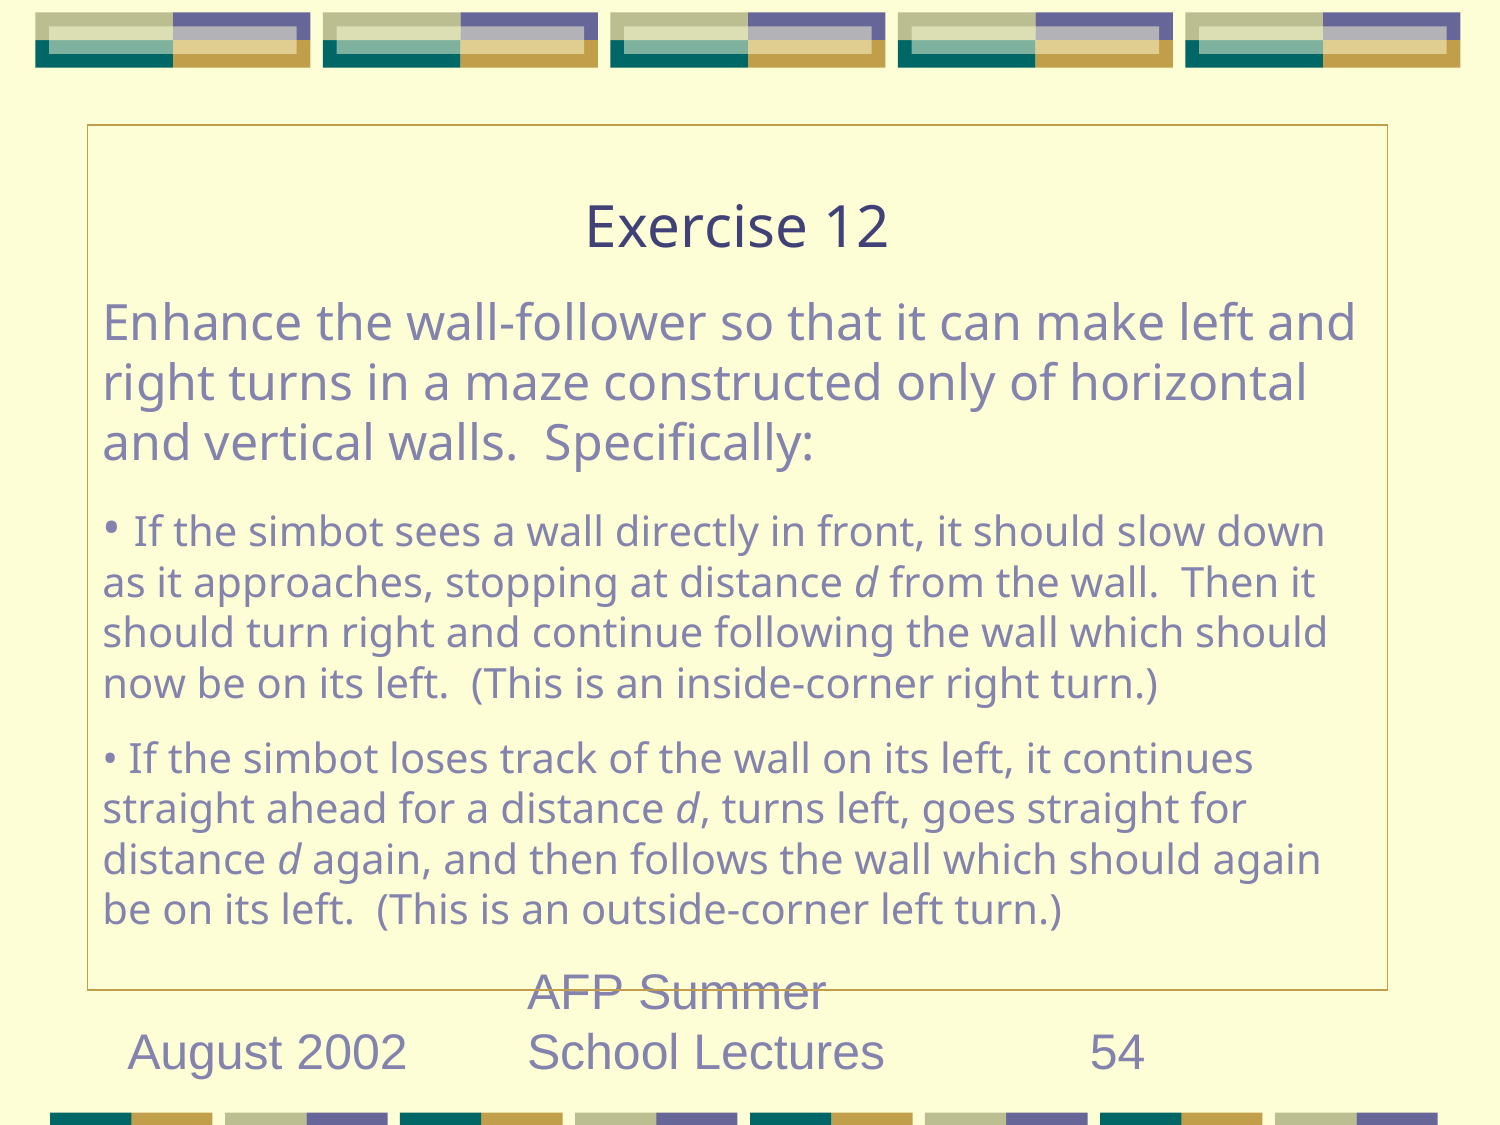

Exercise 12
Enhance the wall-follower so that it can make left and right turns in a maze constructed only of horizontal and vertical walls. Specifically:
 If the simbot sees a wall directly in front, it should slow down as it approaches, stopping at distance d from the wall. Then it should turn right and continue following the wall which should now be on its left. (This is an inside-corner right turn.)‏
 If the simbot loses track of the wall on its left, it continues straight ahead for a distance d, turns left, goes straight for distance d again, and then follows the wall which should again be on its left. (This is an outside-corner left turn.)
August 2002
54